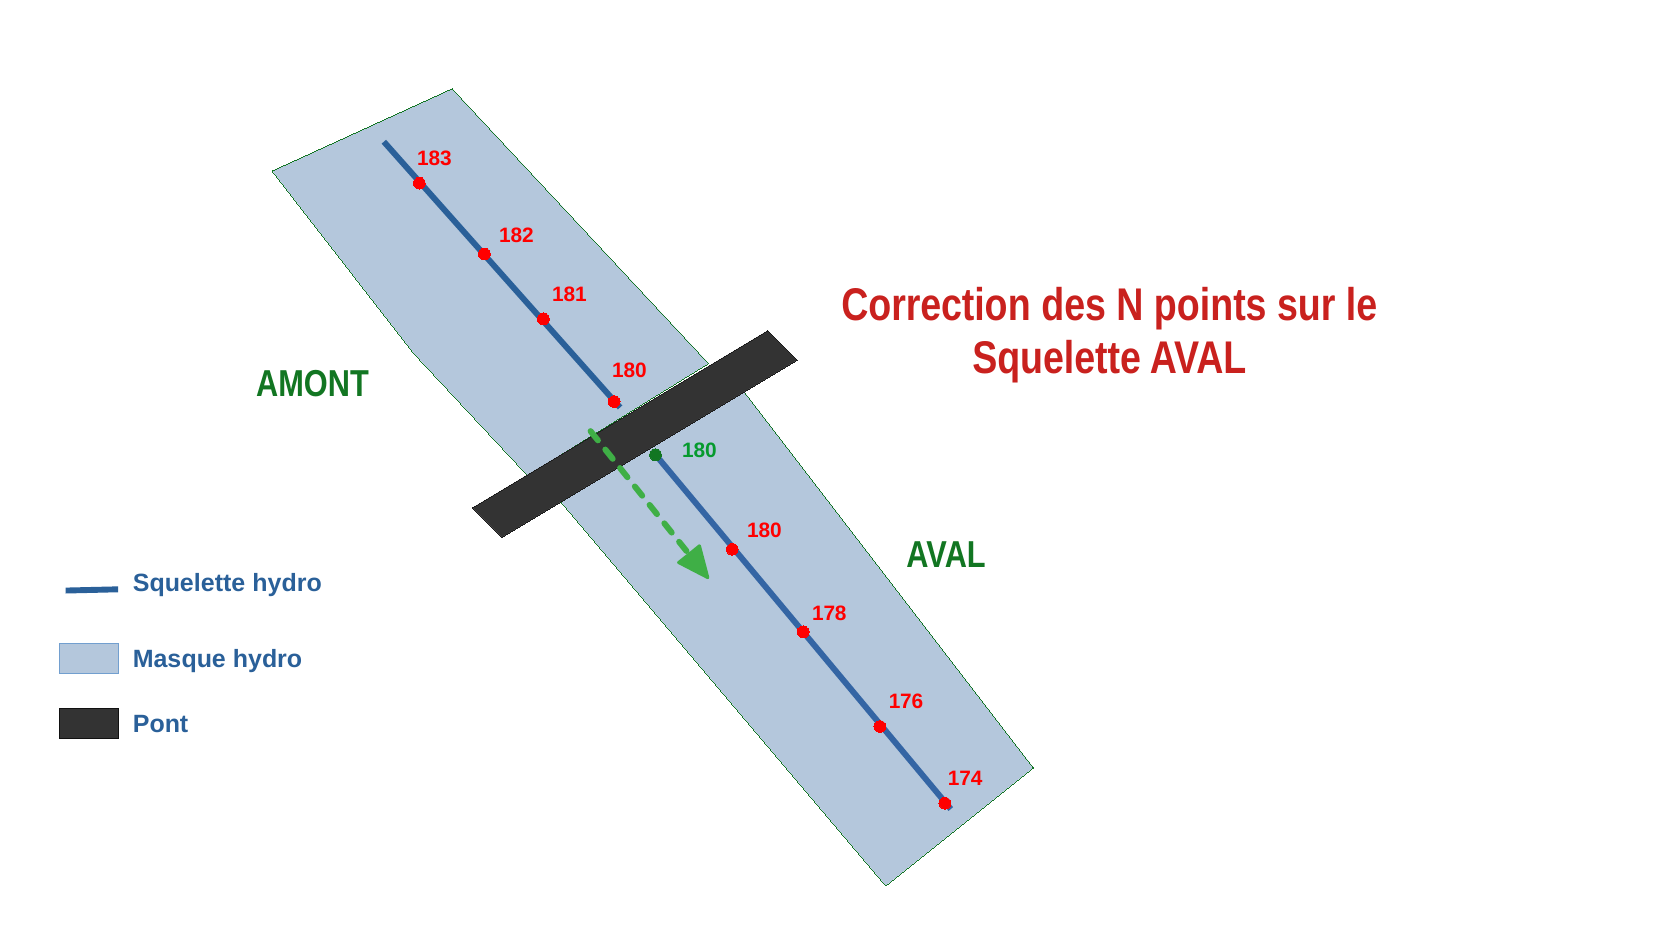

183
182
Correction des N points sur le Squelette AVAL
181
180
AMONT
180
180
AVAL
Squelette hydro
178
Masque hydro
176
Pont
174